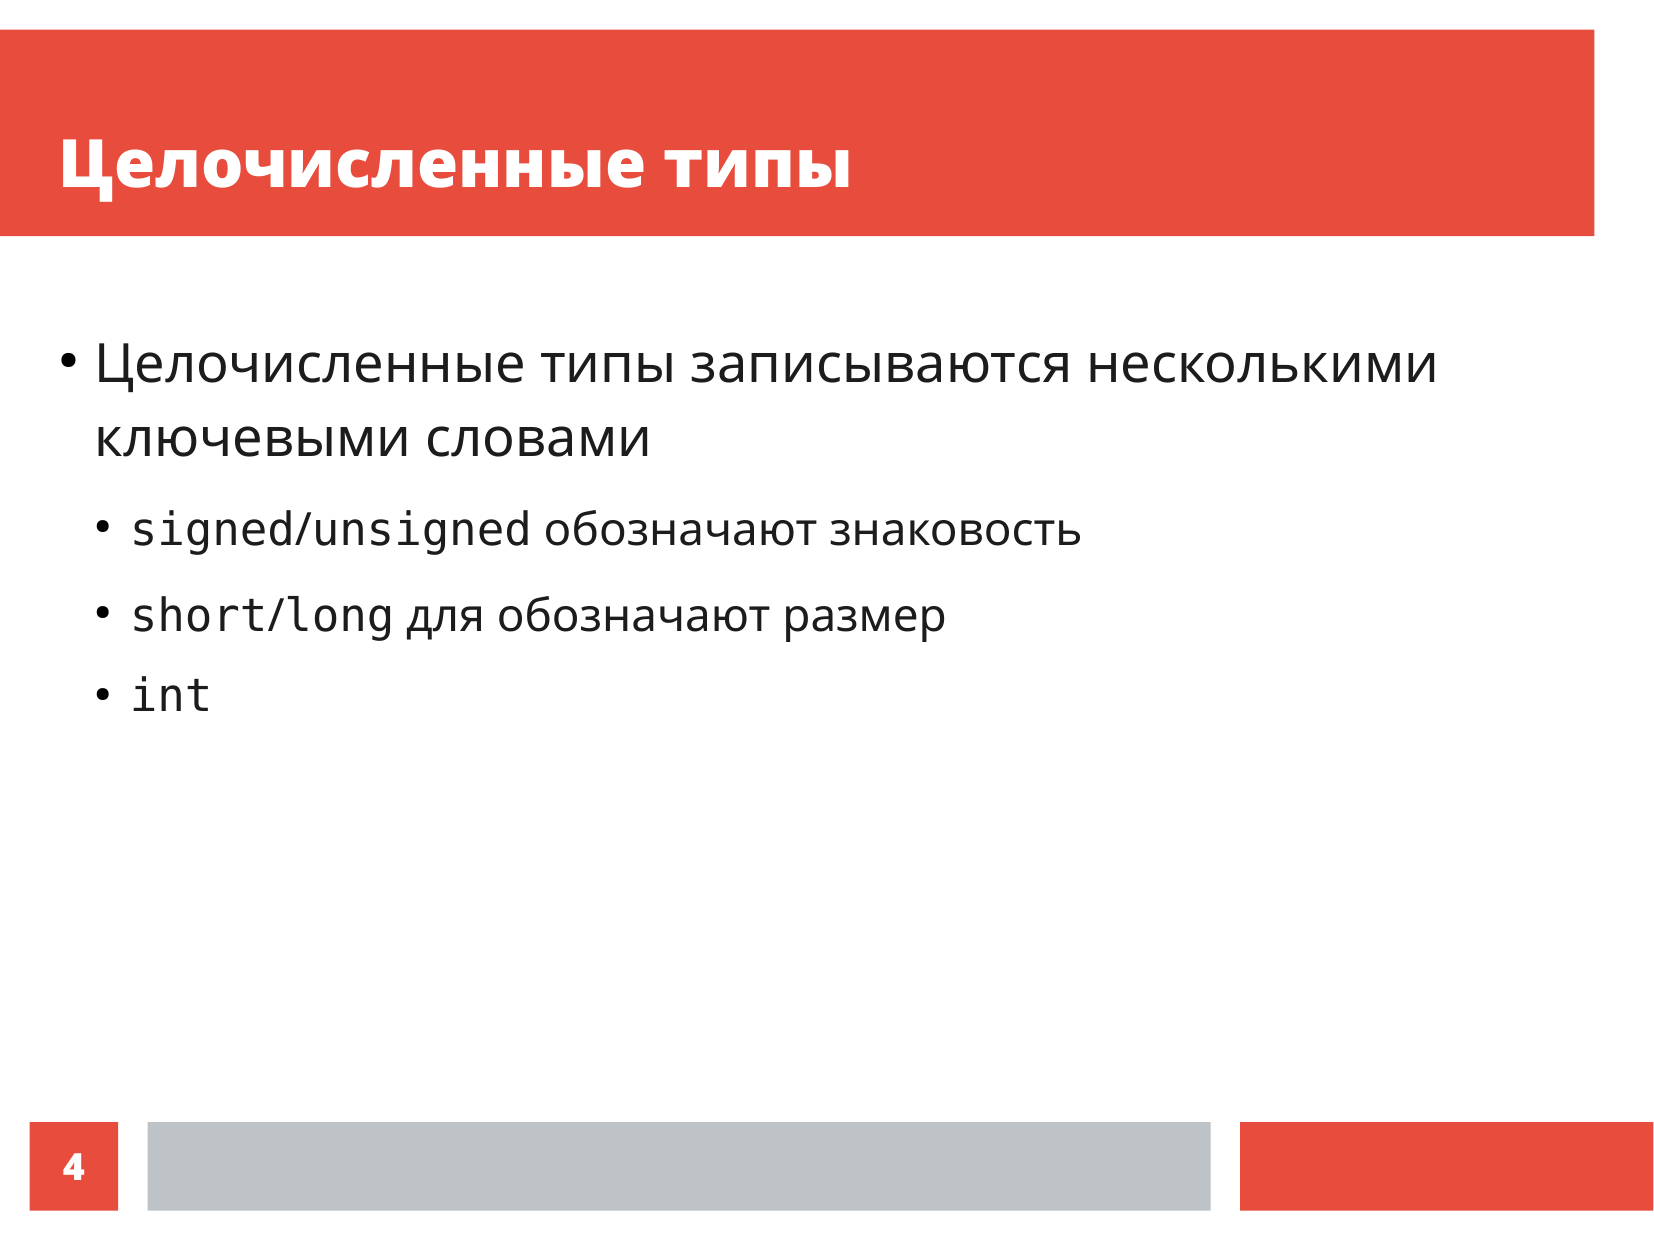

# Целочисленные типы
Целочисленные типы записываются несколькими ключевыми словами
signed/unsigned обозначают знаковость
short/long для обозначают размер
int
4